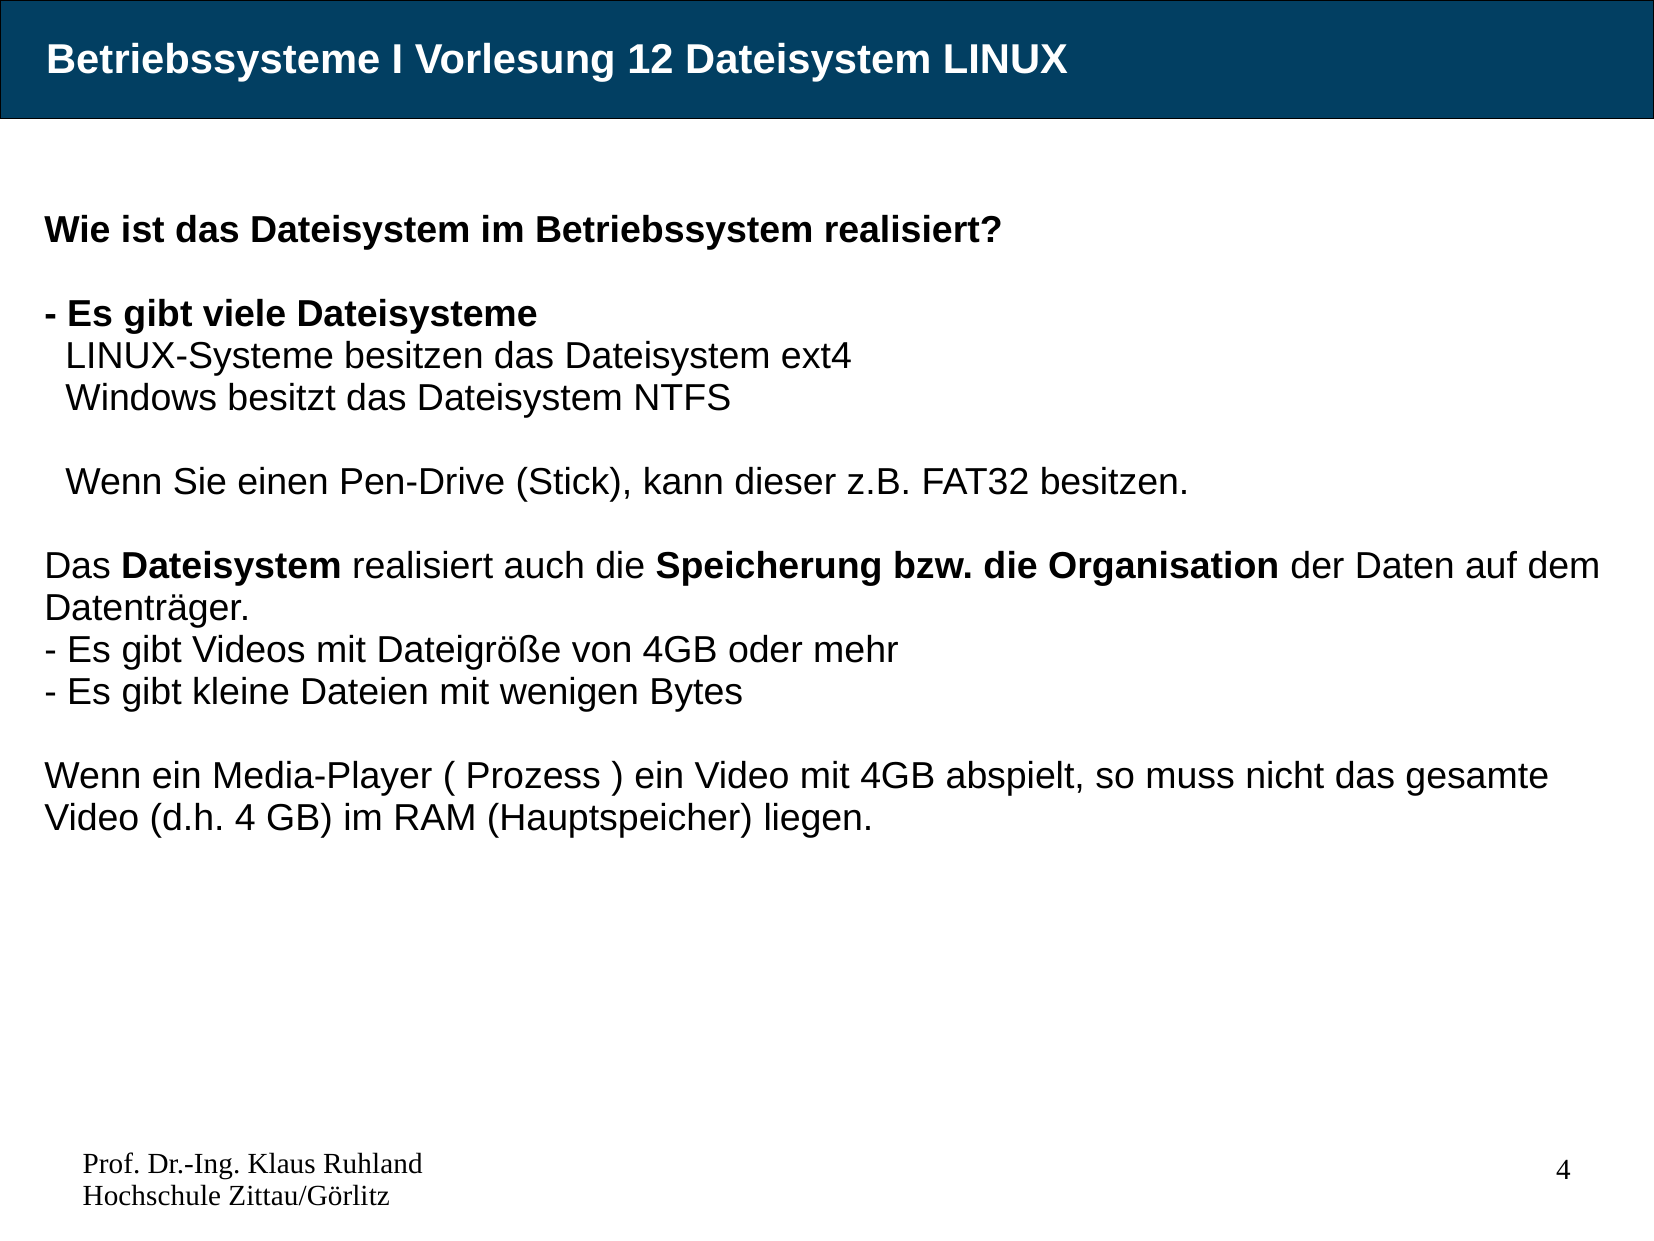

Wie ist das Dateisystem im Betriebssystem realisiert?
- Es gibt viele Dateisysteme
 LINUX-Systeme besitzen das Dateisystem ext4
 Windows besitzt das Dateisystem NTFS
 Wenn Sie einen Pen-Drive (Stick), kann dieser z.B. FAT32 besitzen.
Das Dateisystem realisiert auch die Speicherung bzw. die Organisation der Daten auf dem Datenträger.
- Es gibt Videos mit Dateigröße von 4GB oder mehr
- Es gibt kleine Dateien mit wenigen Bytes
Wenn ein Media-Player ( Prozess ) ein Video mit 4GB abspielt, so muss nicht das gesamte Video (d.h. 4 GB) im RAM (Hauptspeicher) liegen.
4